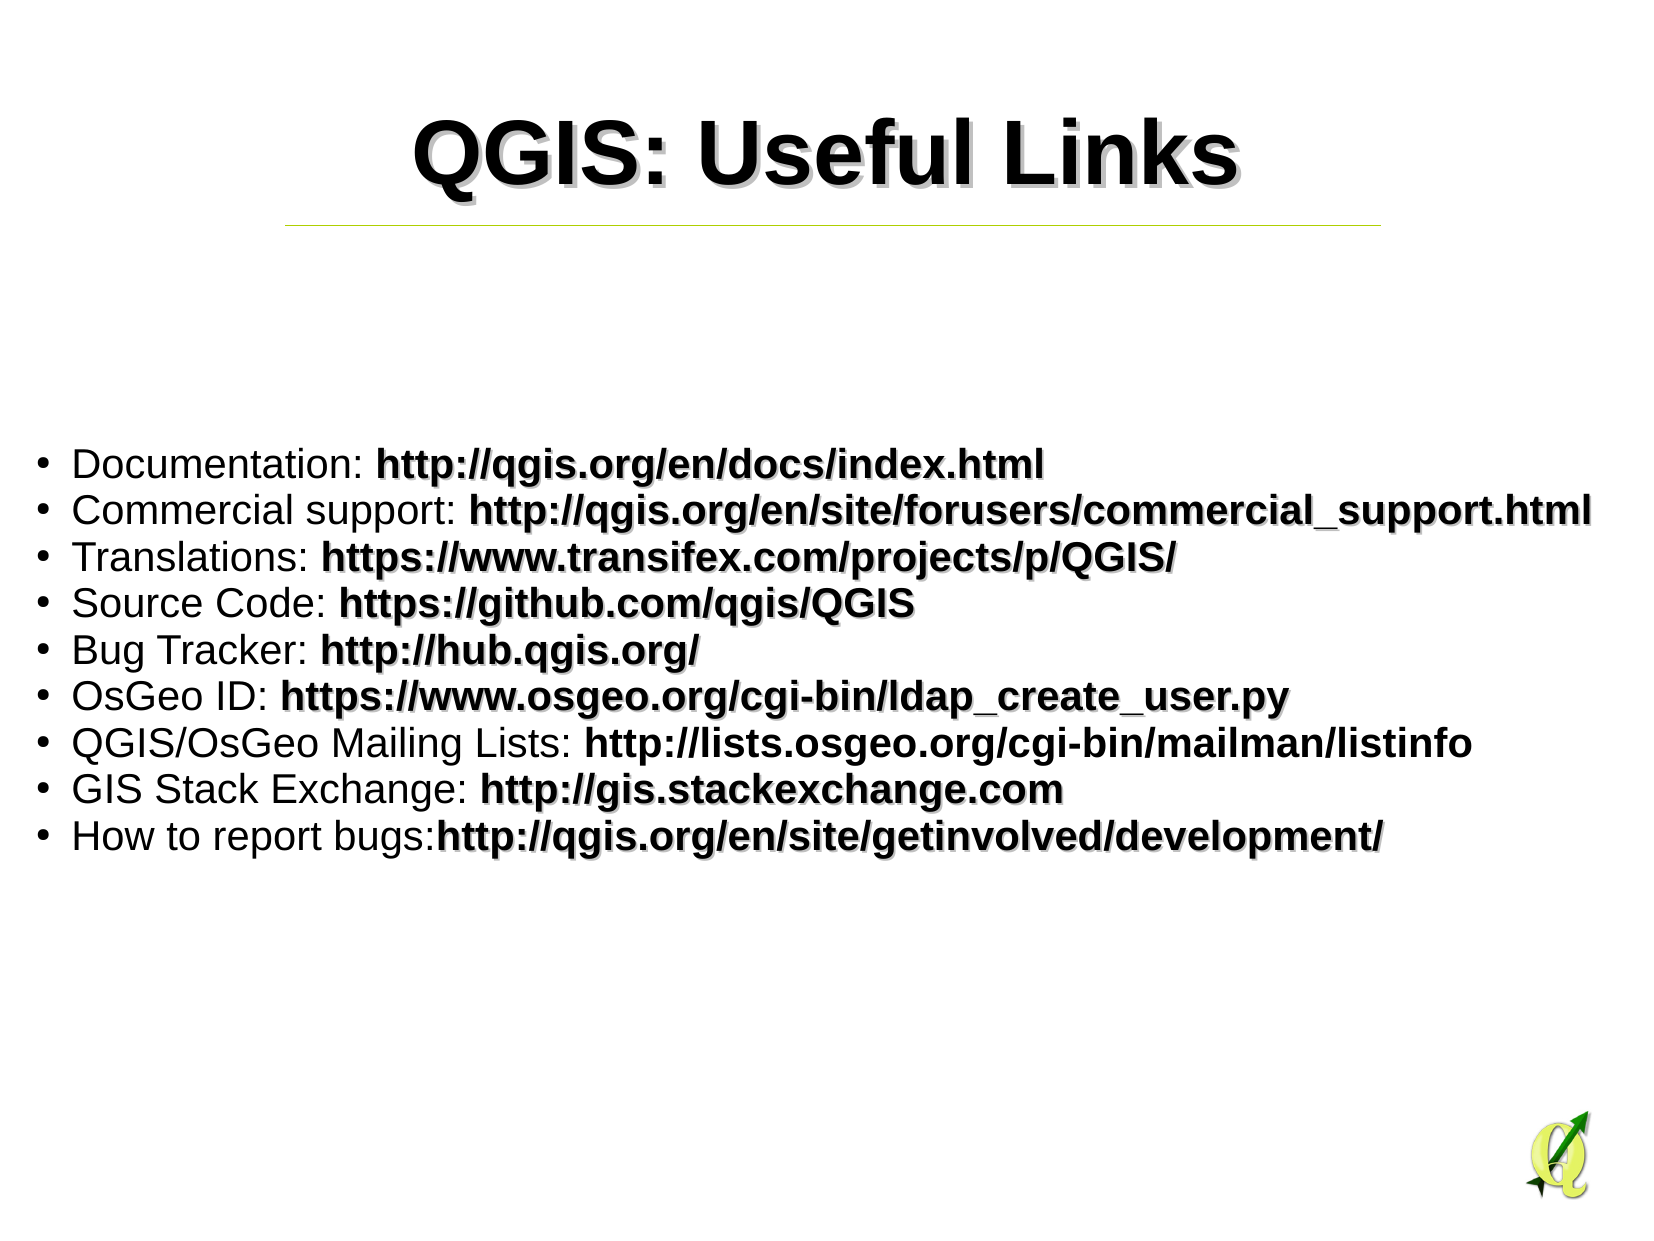

# QGIS: Useful Links
Documentation: http://qgis.org/en/docs/index.html
Commercial support: http://qgis.org/en/site/forusers/commercial_support.html
Translations: https://www.transifex.com/projects/p/QGIS/
Source Code: https://github.com/qgis/QGIS
Bug Tracker: http://hub.qgis.org/
OsGeo ID: https://www.osgeo.org/cgi-bin/ldap_create_user.py
QGIS/OsGeo Mailing Lists: http://lists.osgeo.org/cgi-bin/mailman/listinfo
GIS Stack Exchange: http://gis.stackexchange.com
How to report bugs:http://qgis.org/en/site/getinvolved/development/